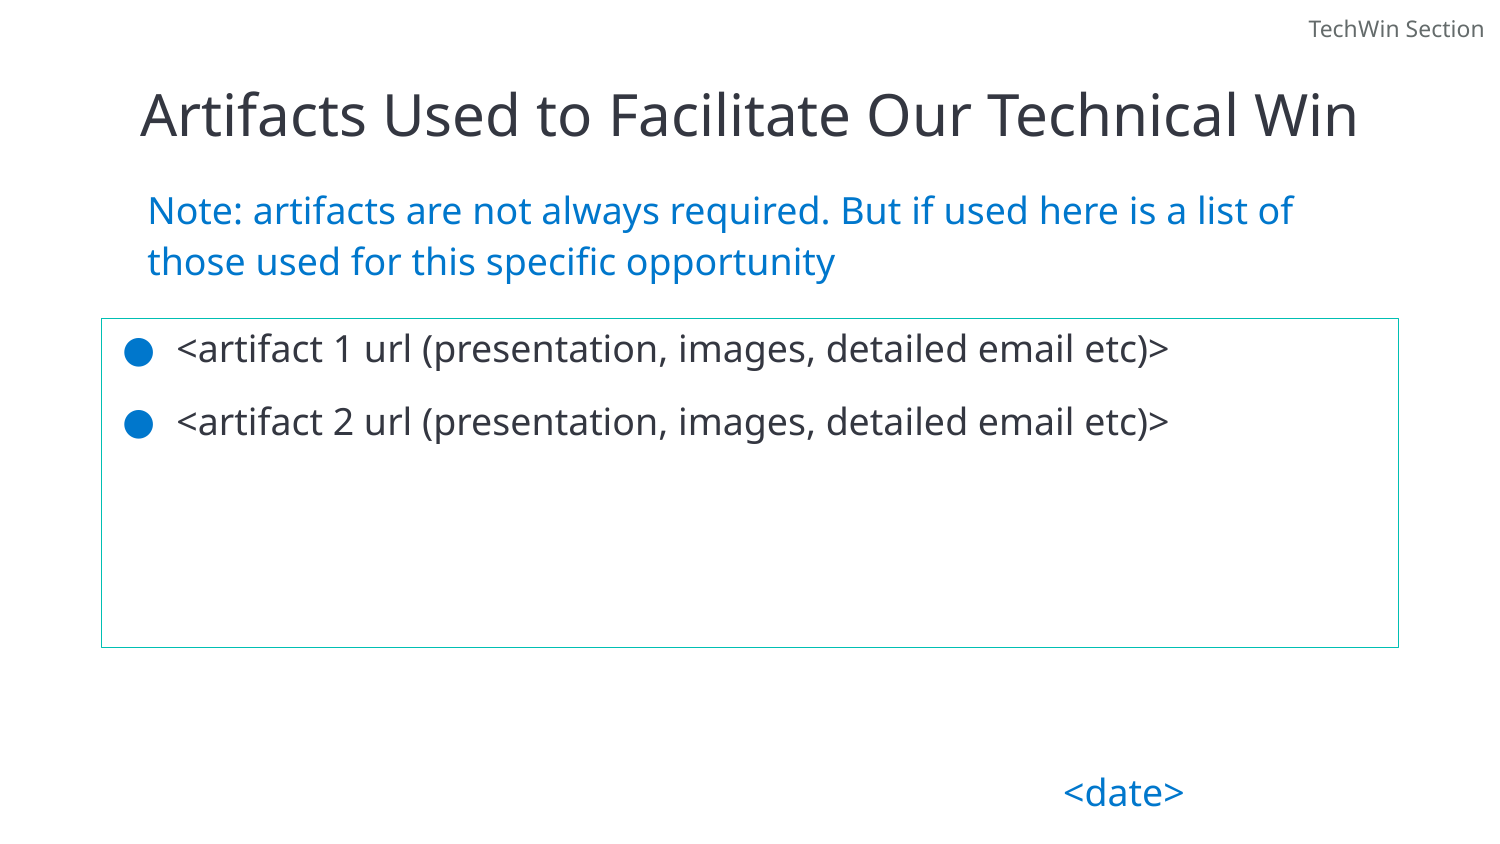

TechWin Section
Artifacts Used to Facilitate Our Technical Win
Note: artifacts are not always required. But if used here is a list of those used for this specific opportunity
<artifact 1 url (presentation, images, detailed email etc)>
<artifact 2 url (presentation, images, detailed email etc)>
<date>